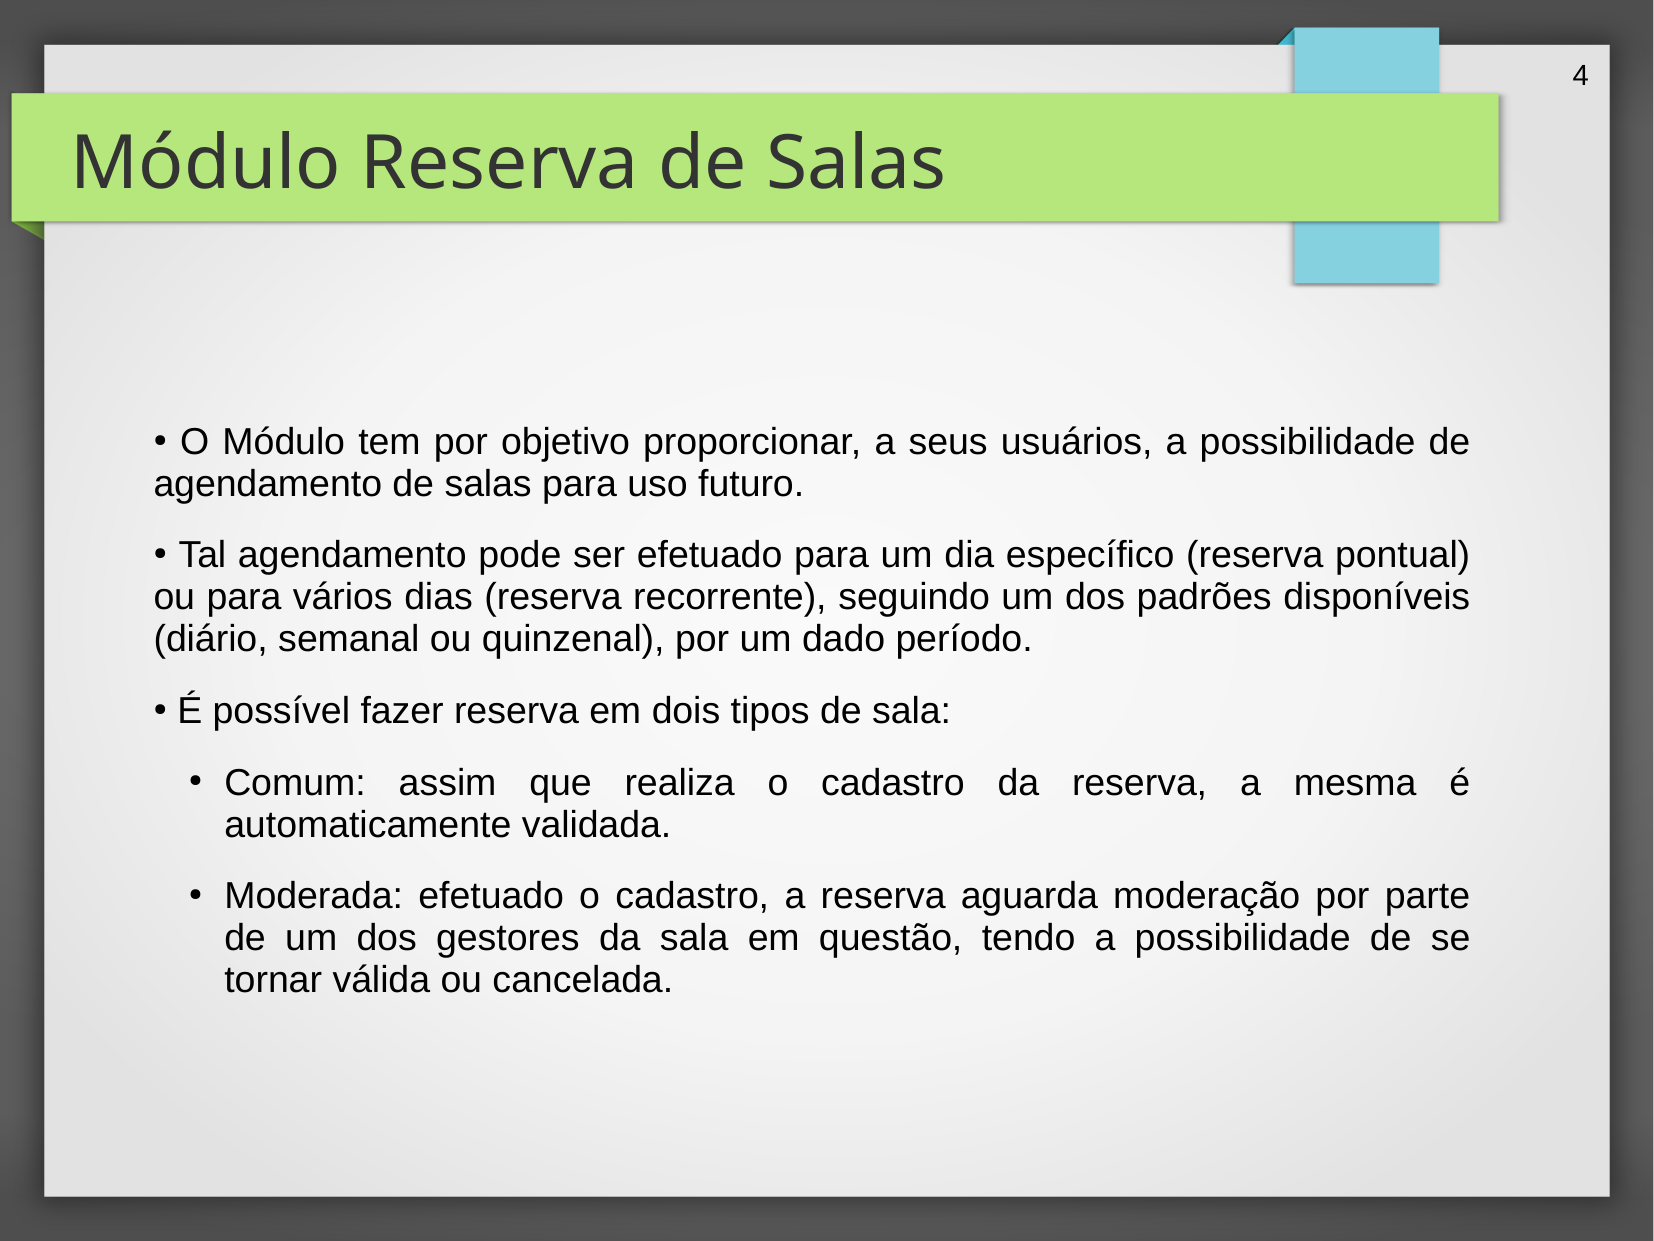

4
# Módulo Reserva de Salas
 O Módulo tem por objetivo proporcionar, a seus usuários, a possibilidade de agendamento de salas para uso futuro.
 Tal agendamento pode ser efetuado para um dia específico (reserva pontual) ou para vários dias (reserva recorrente), seguindo um dos padrões disponíveis (diário, semanal ou quinzenal), por um dado período.
 É possível fazer reserva em dois tipos de sala:
Comum: assim que realiza o cadastro da reserva, a mesma é automaticamente validada.
Moderada: efetuado o cadastro, a reserva aguarda moderação por parte de um dos gestores da sala em questão, tendo a possibilidade de se tornar válida ou cancelada.